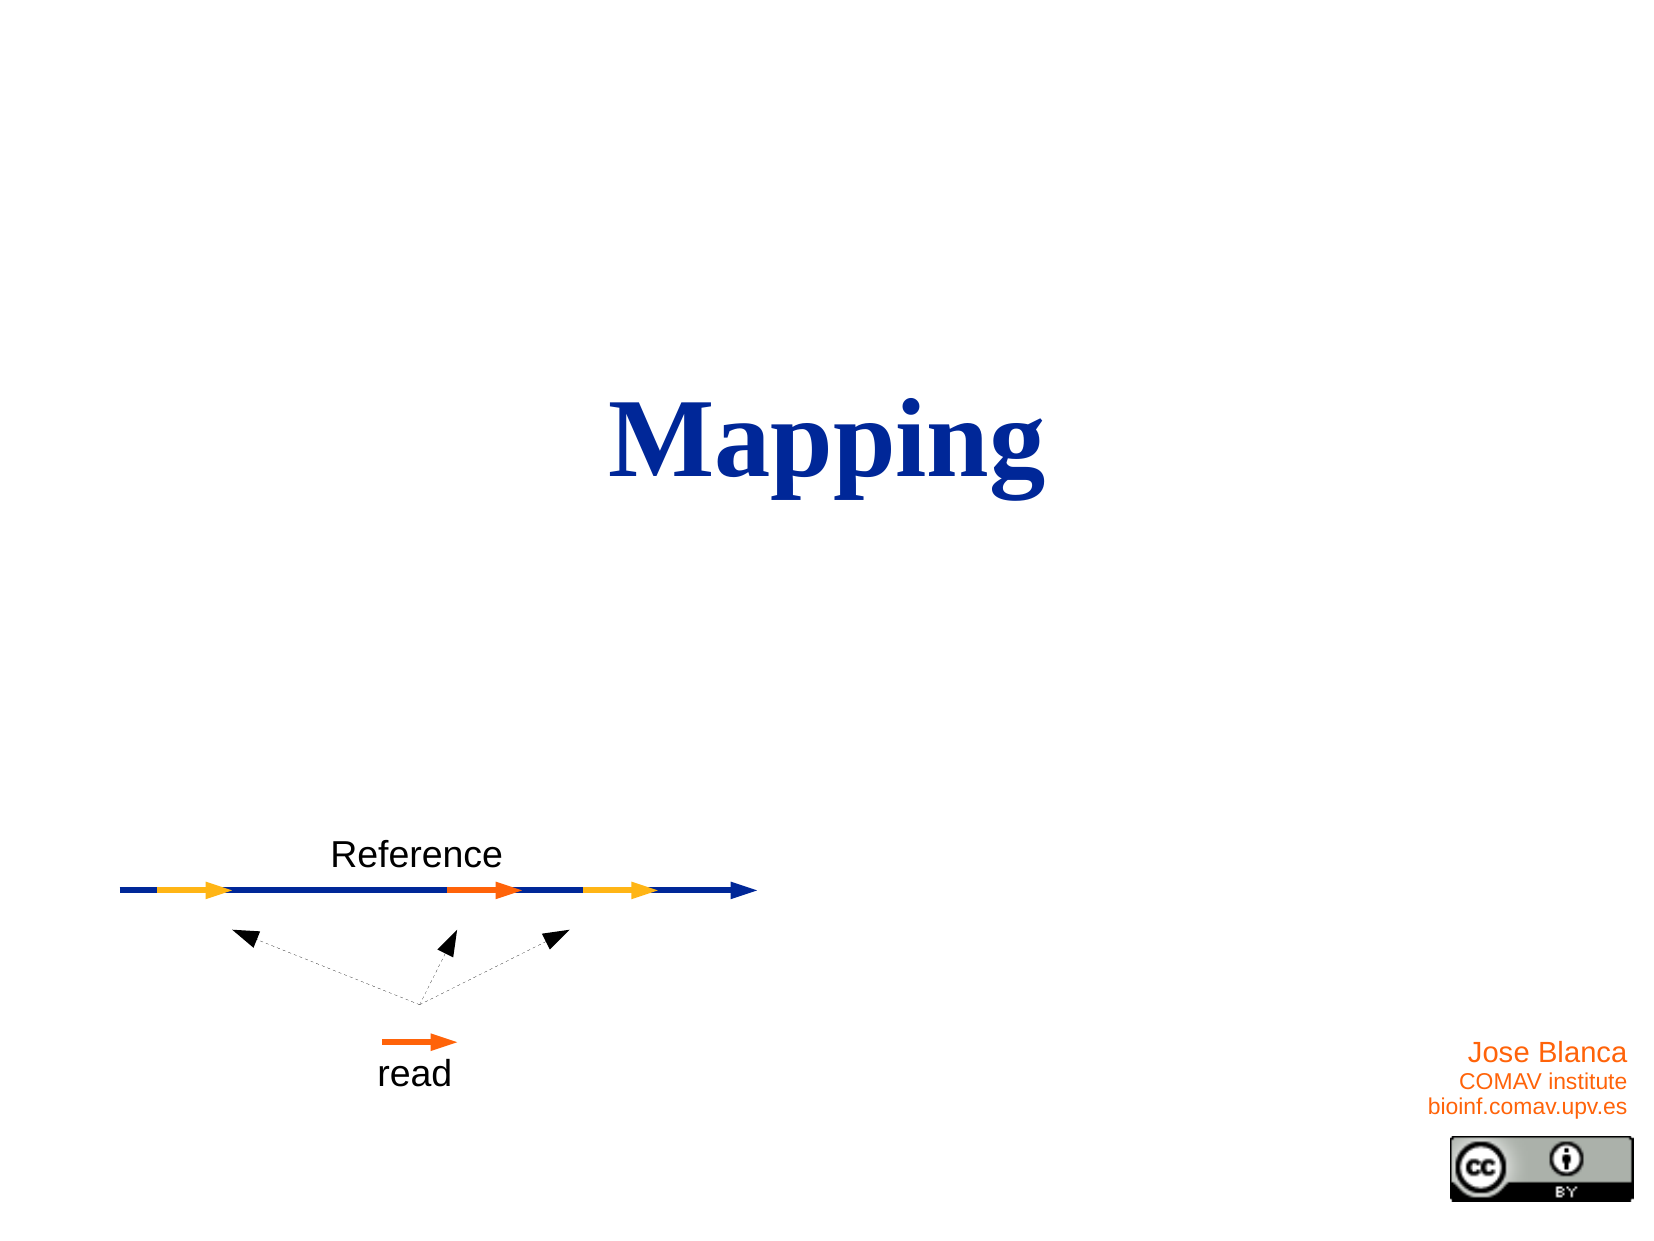

# Mapping
Reference
Jose Blanca
COMAV institute
bioinf.comav.upv.es
read